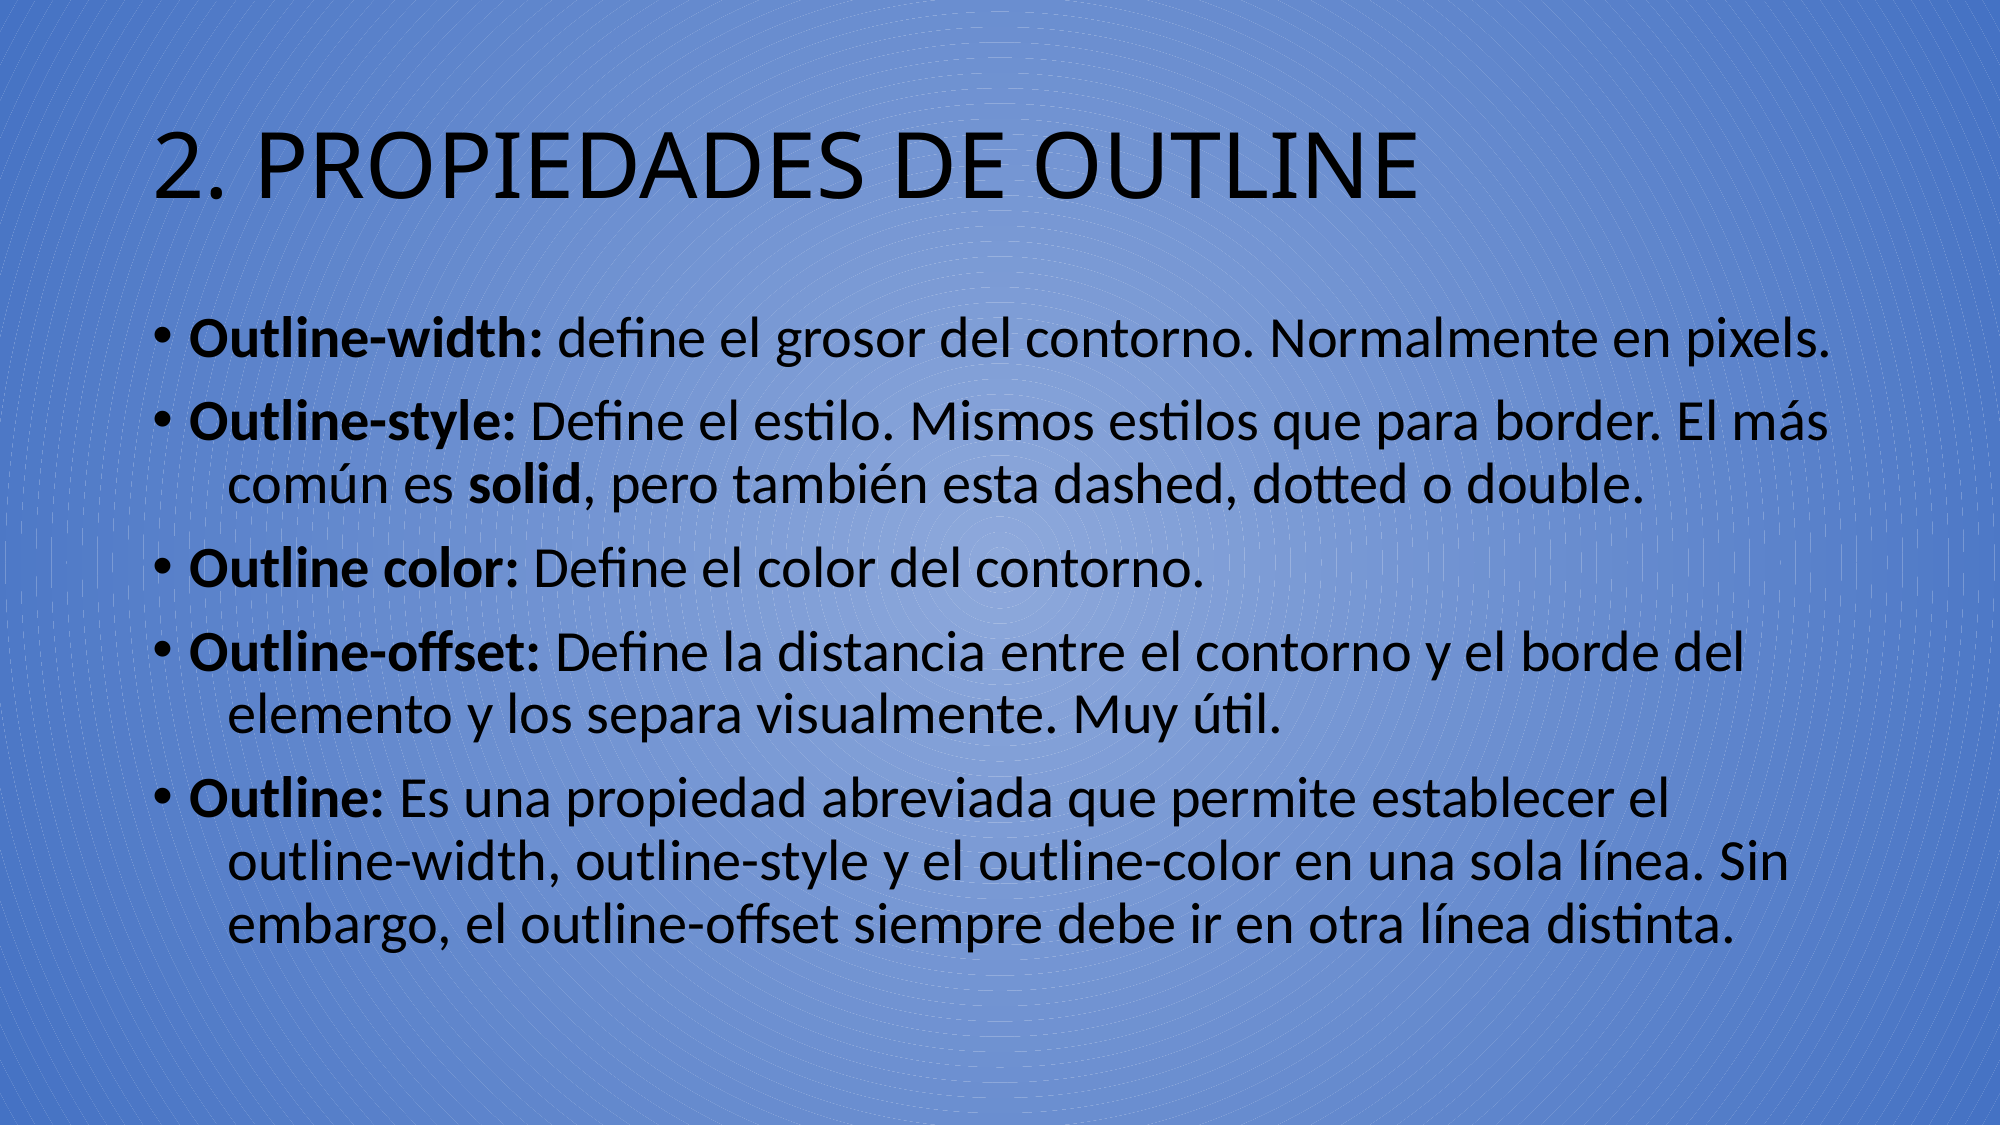

# 2. PROPIEDADES DE OUTLINE
Outline-width: define el grosor del contorno. Normalmente en pixels.
Outline-style: Define el estilo. Mismos estilos que para border. El más común es solid, pero también esta dashed, dotted o double.
Outline color: Define el color del contorno.
Outline-offset: Define la distancia entre el contorno y el borde del elemento y los separa visualmente. Muy útil.
Outline: Es una propiedad abreviada que permite establecer el outline-width, outline-style y el outline-color en una sola línea. Sin embargo, el outline-offset siempre debe ir en otra línea distinta.